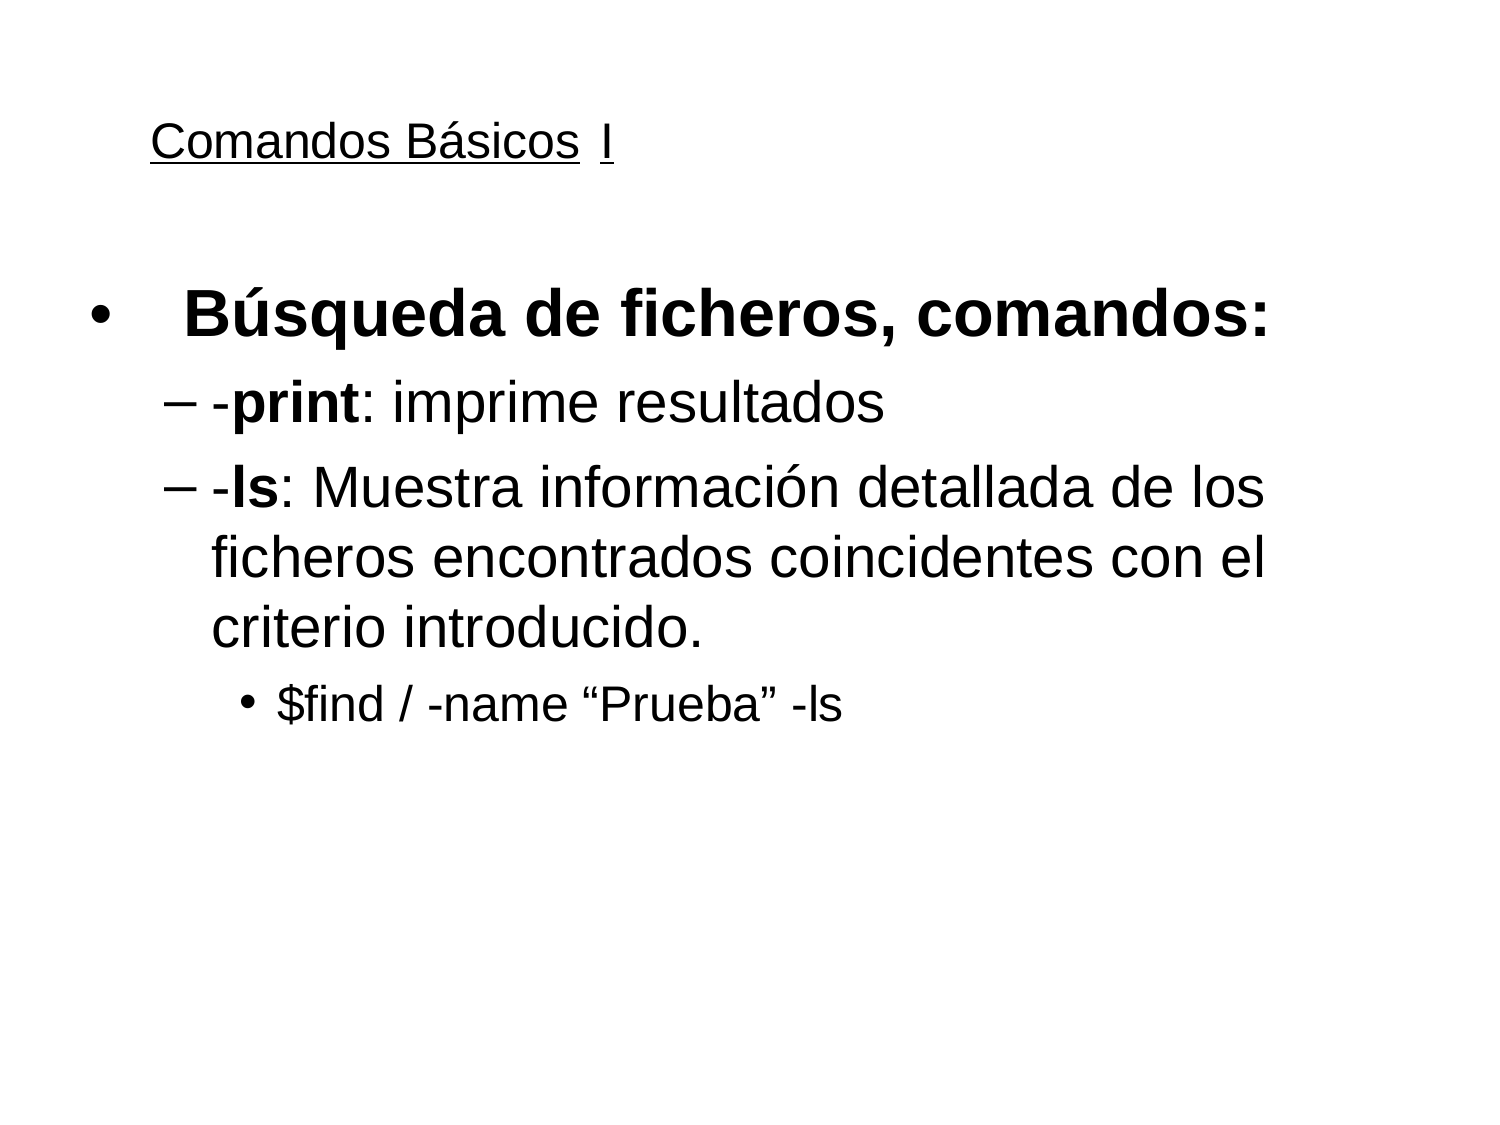

# Comandos Básicos	I
•	Búsqueda de ficheros, comandos:
-print: imprime resultados
-ls: Muestra información detallada de los ficheros encontrados coincidentes con el criterio introducido.
$find / -name “Prueba” -ls